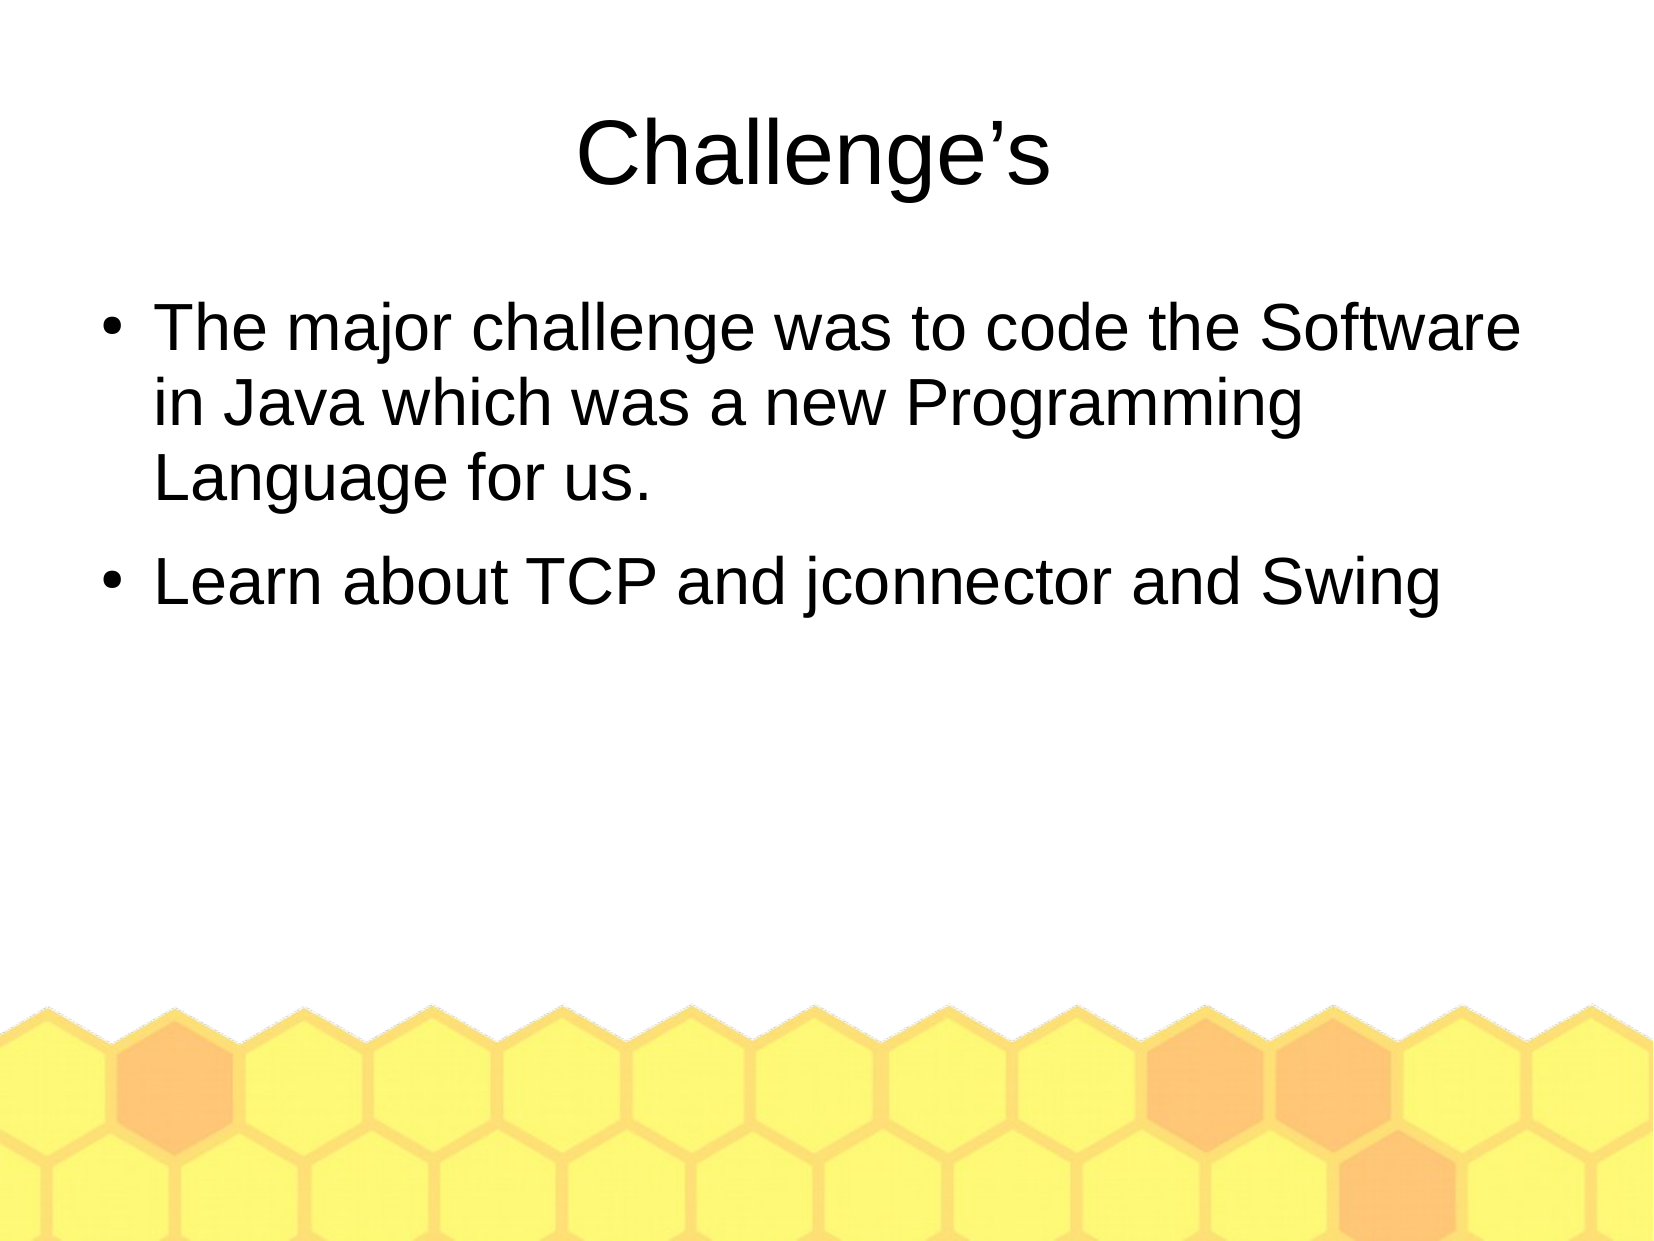

# Challenge’s
The major challenge was to code the Software in Java which was a new Programming Language for us.
Learn about TCP and jconnector and Swing